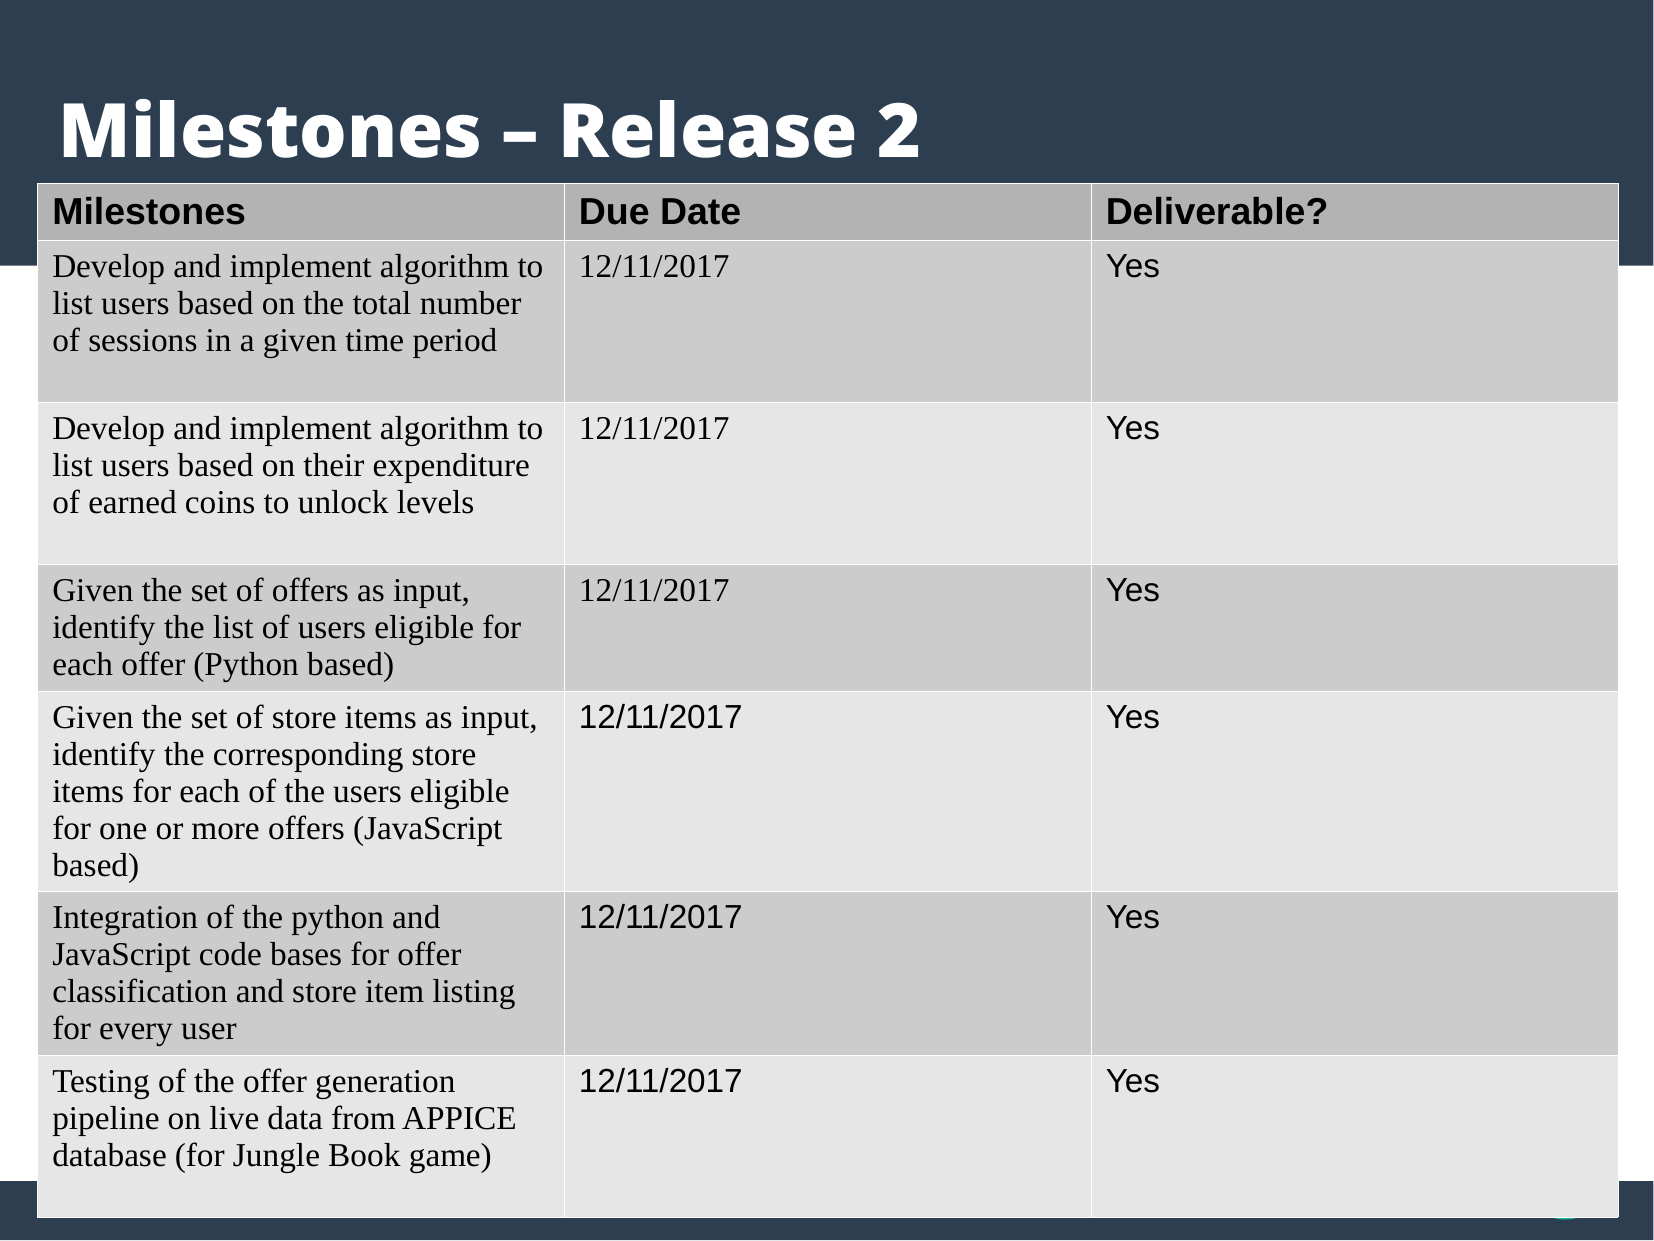

# Milestones – Release 2
| Milestones | Due Date | Deliverable? |
| --- | --- | --- |
| Develop and implement algorithm to list users based on the total number of sessions in a given time period | 12/11/2017 | Yes |
| Develop and implement algorithm to list users based on their expenditure of earned coins to unlock levels | 12/11/2017 | Yes |
| Given the set of offers as input, identify the list of users eligible for each offer (Python based) | 12/11/2017 | Yes |
| Given the set of store items as input, identify the corresponding store items for each of the users eligible for one or more offers (JavaScript based) | 12/11/2017 | Yes |
| Integration of the python and JavaScript code bases for offer classification and store item listing for every user | 12/11/2017 | Yes |
| Testing of the offer generation pipeline on live data from APPICE database (for Jungle Book game) | 12/11/2017 | Yes |